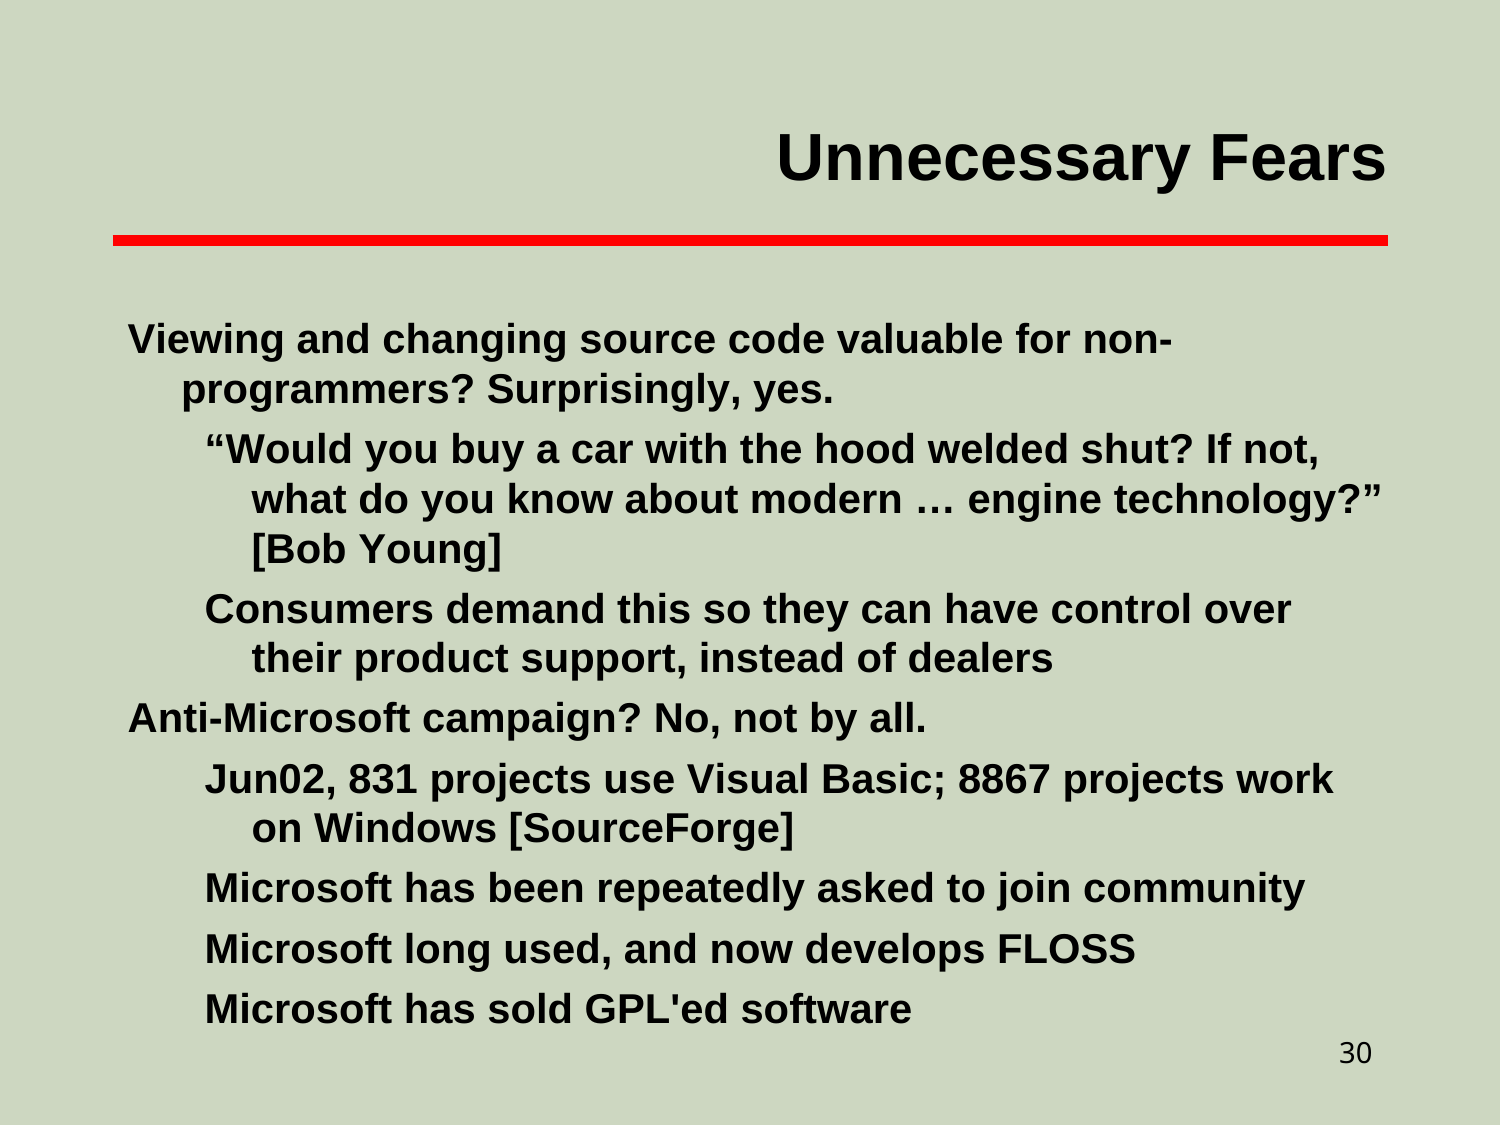

# Unnecessary Fears
Viewing and changing source code valuable for non-programmers? Surprisingly, yes.
“Would you buy a car with the hood welded shut? If not, what do you know about modern … engine technology?” [Bob Young]
Consumers demand this so they can have control over their product support, instead of dealers
Anti-Microsoft campaign? No, not by all.
Jun02, 831 projects use Visual Basic; 8867 projects work on Windows [SourceForge]
Microsoft has been repeatedly asked to join community
Microsoft long used, and now develops FLOSS
Microsoft has sold GPL'ed software